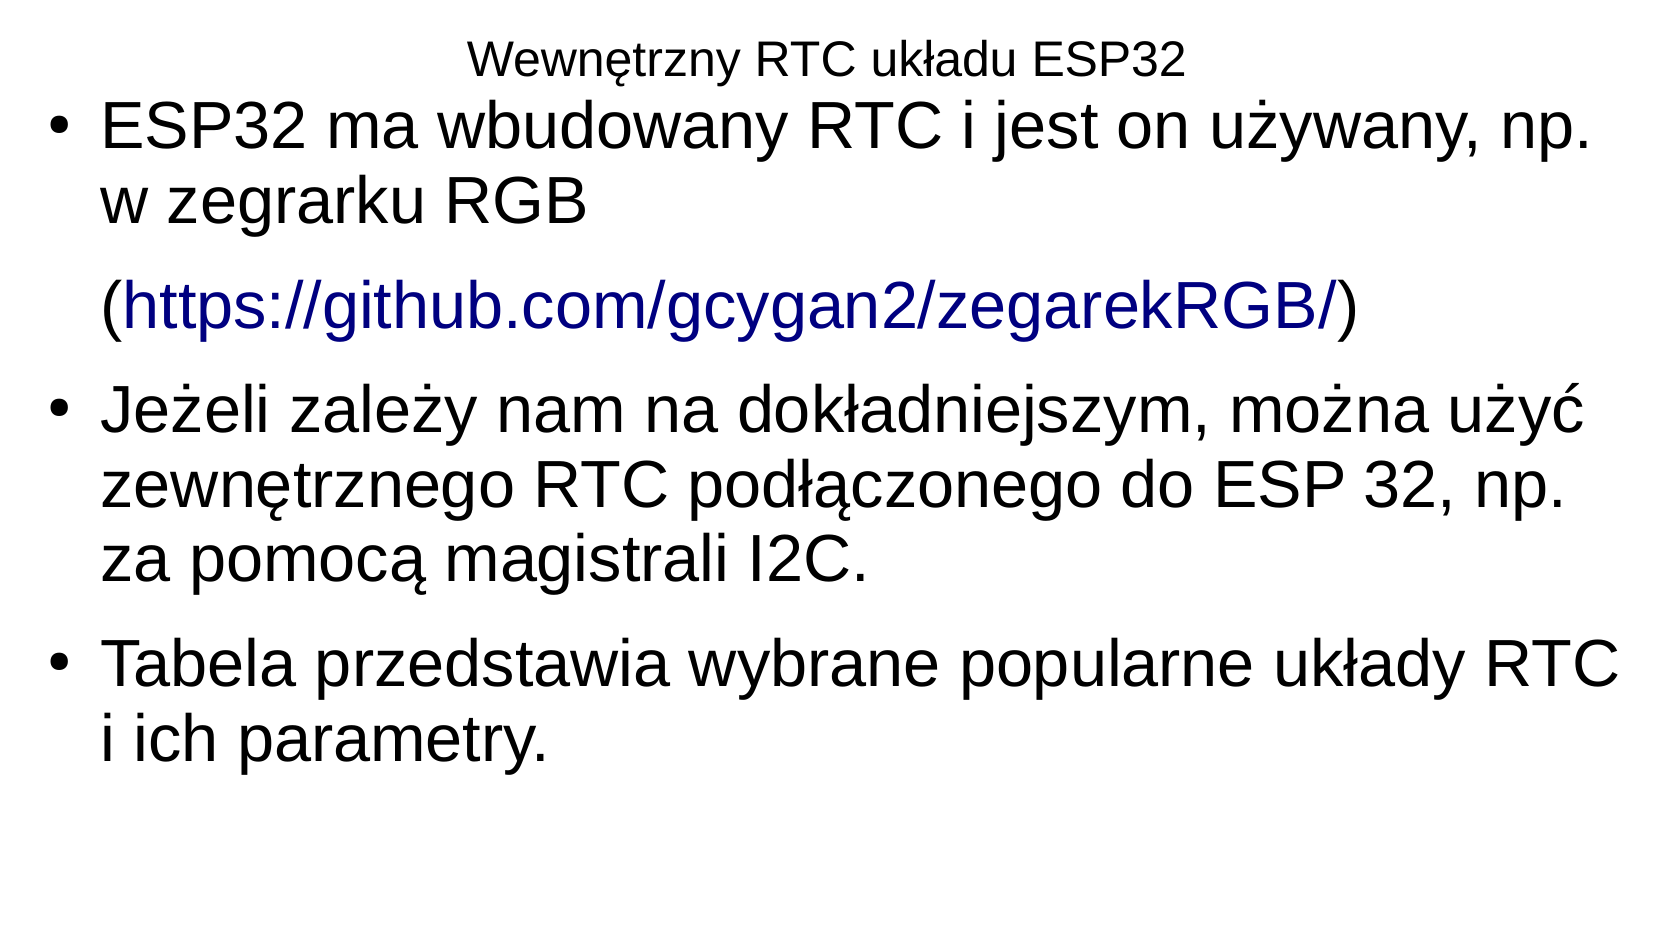

# Wewnętrzny RTC układu ESP32
ESP32 ma wbudowany RTC i jest on używany, np. w zegrarku RGB
(https://github.com/gcygan2/zegarekRGB/)
Jeżeli zależy nam na dokładniejszym, można użyć zewnętrznego RTC podłączonego do ESP 32, np. za pomocą magistrali I2C.
Tabela przedstawia wybrane popularne układy RTC i ich parametry.